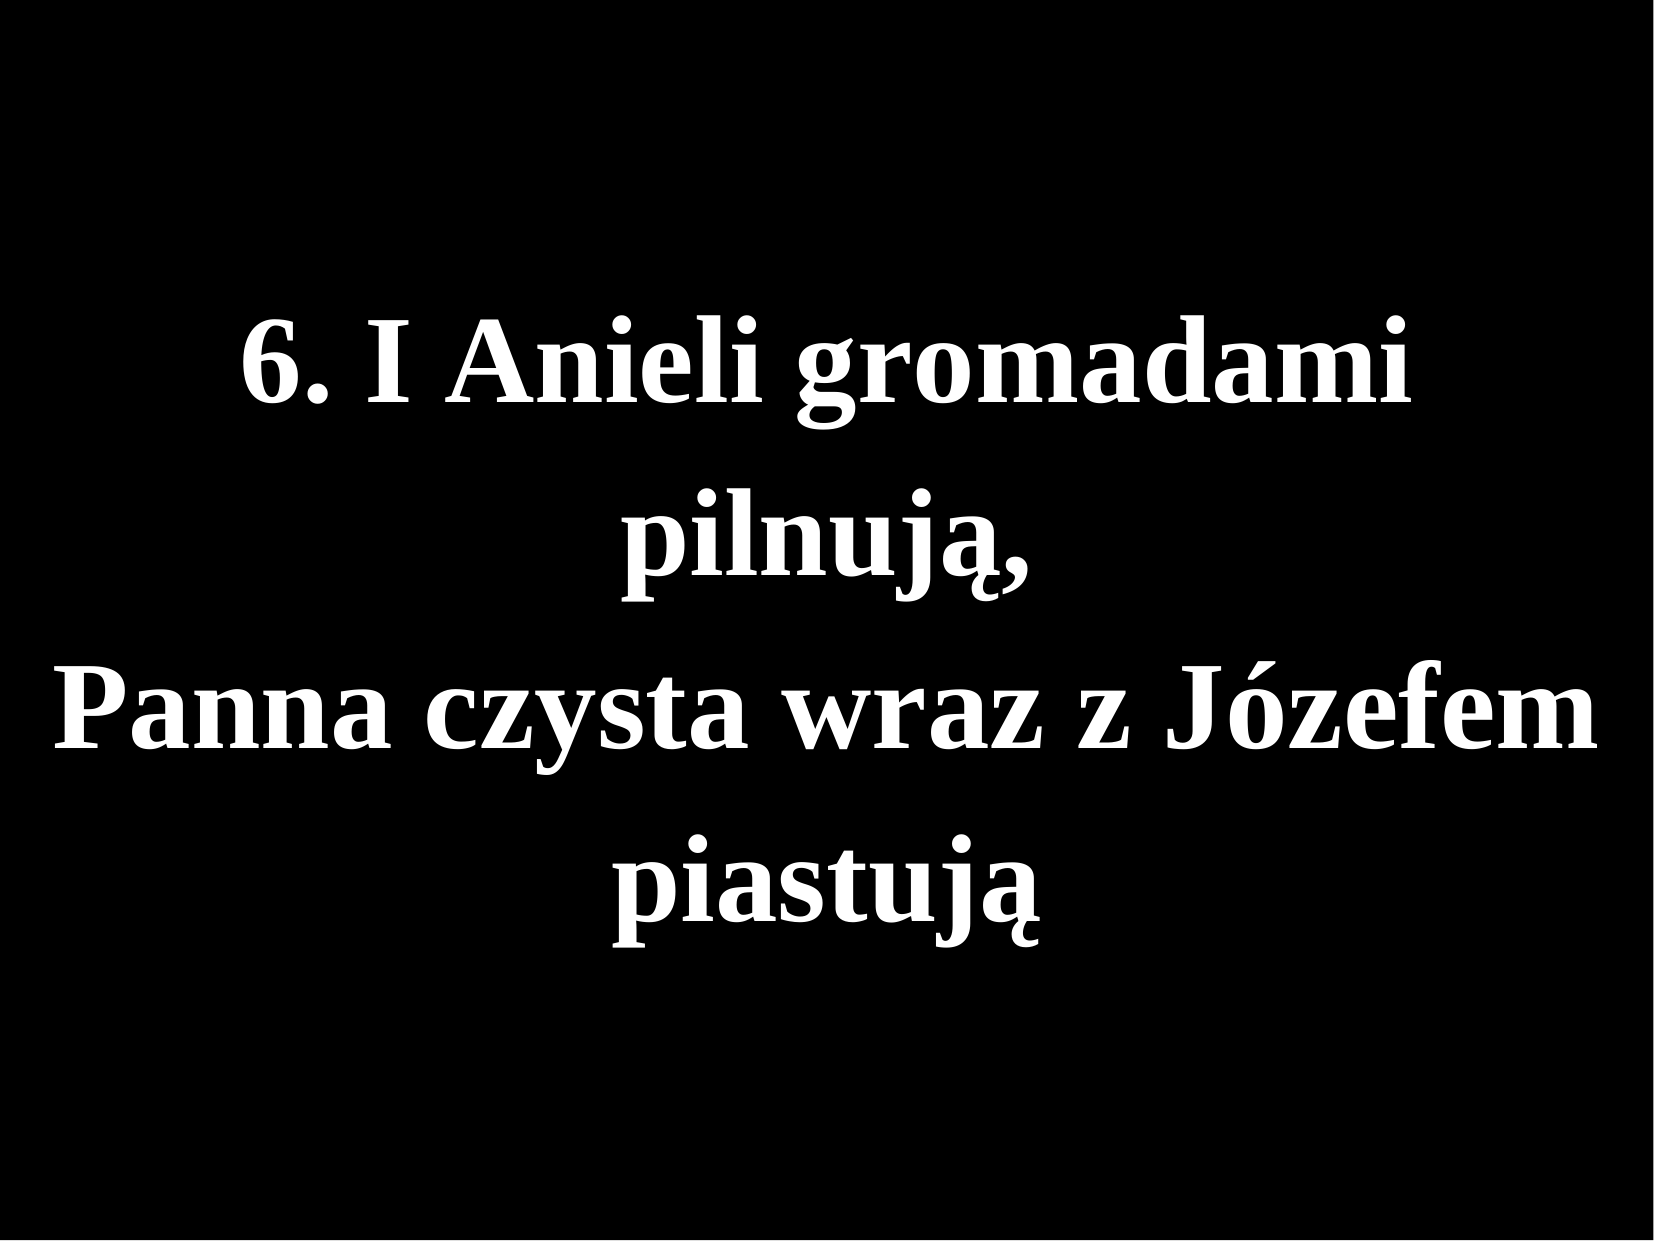

# 6. I Anieli gromadami ppp pilnują, ppp Panna czysta wraz z Józefem ppp piastują